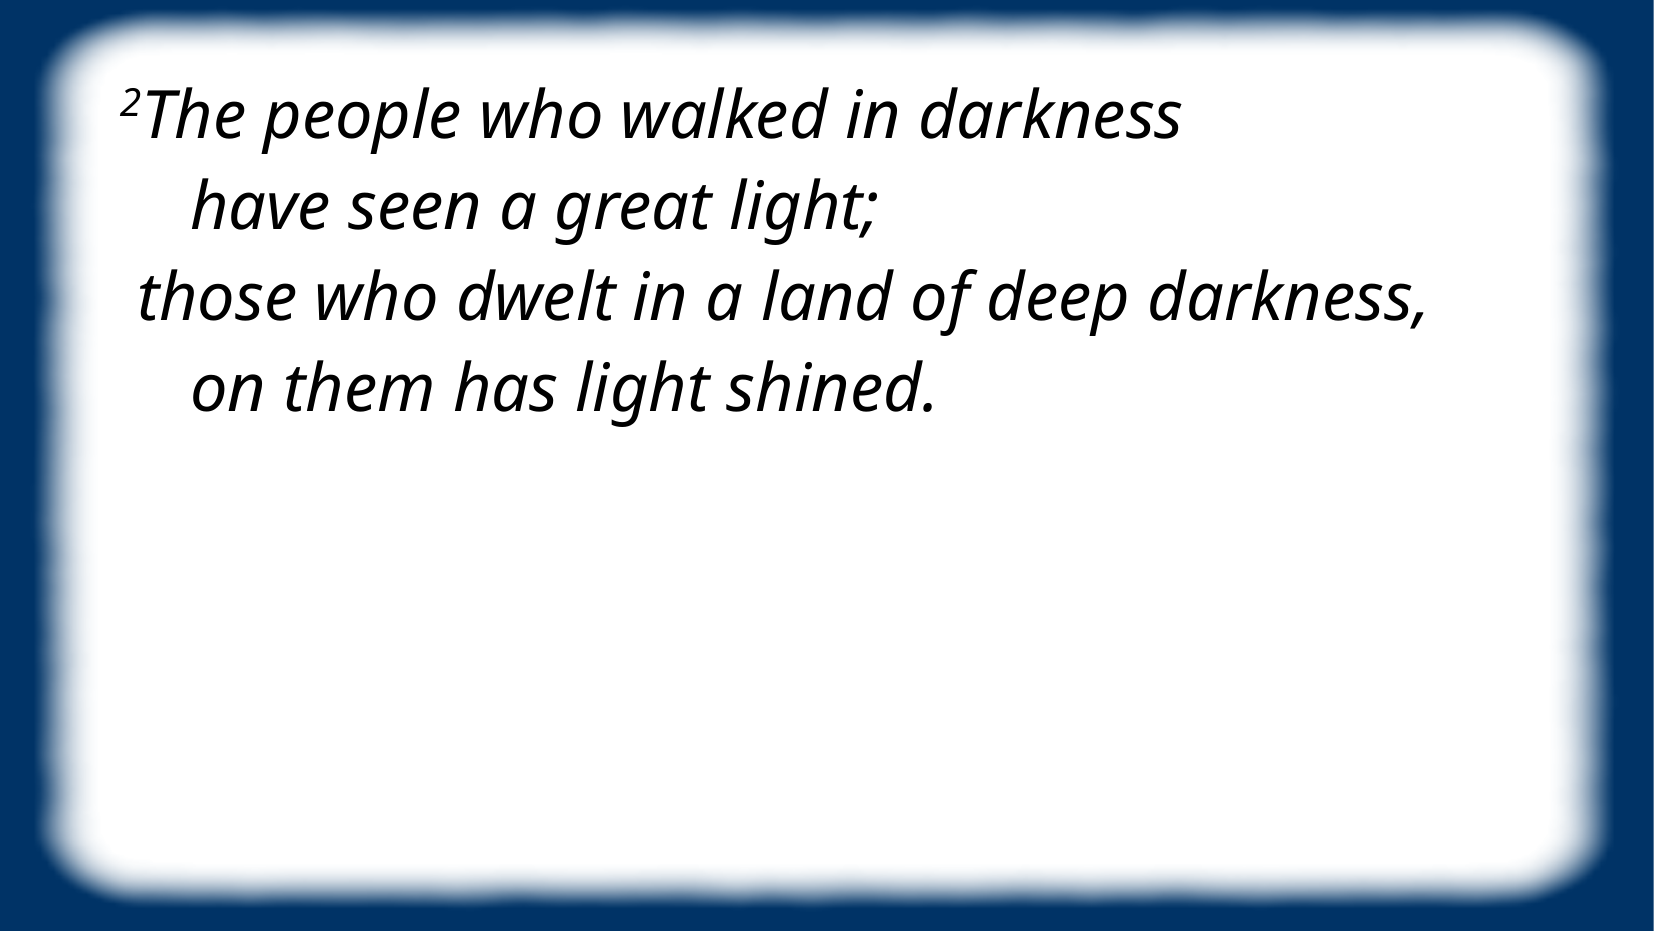

2The people who walked in darkness
 have seen a great light;
 those who dwelt in a land of deep darkness,
 on them has light shined.